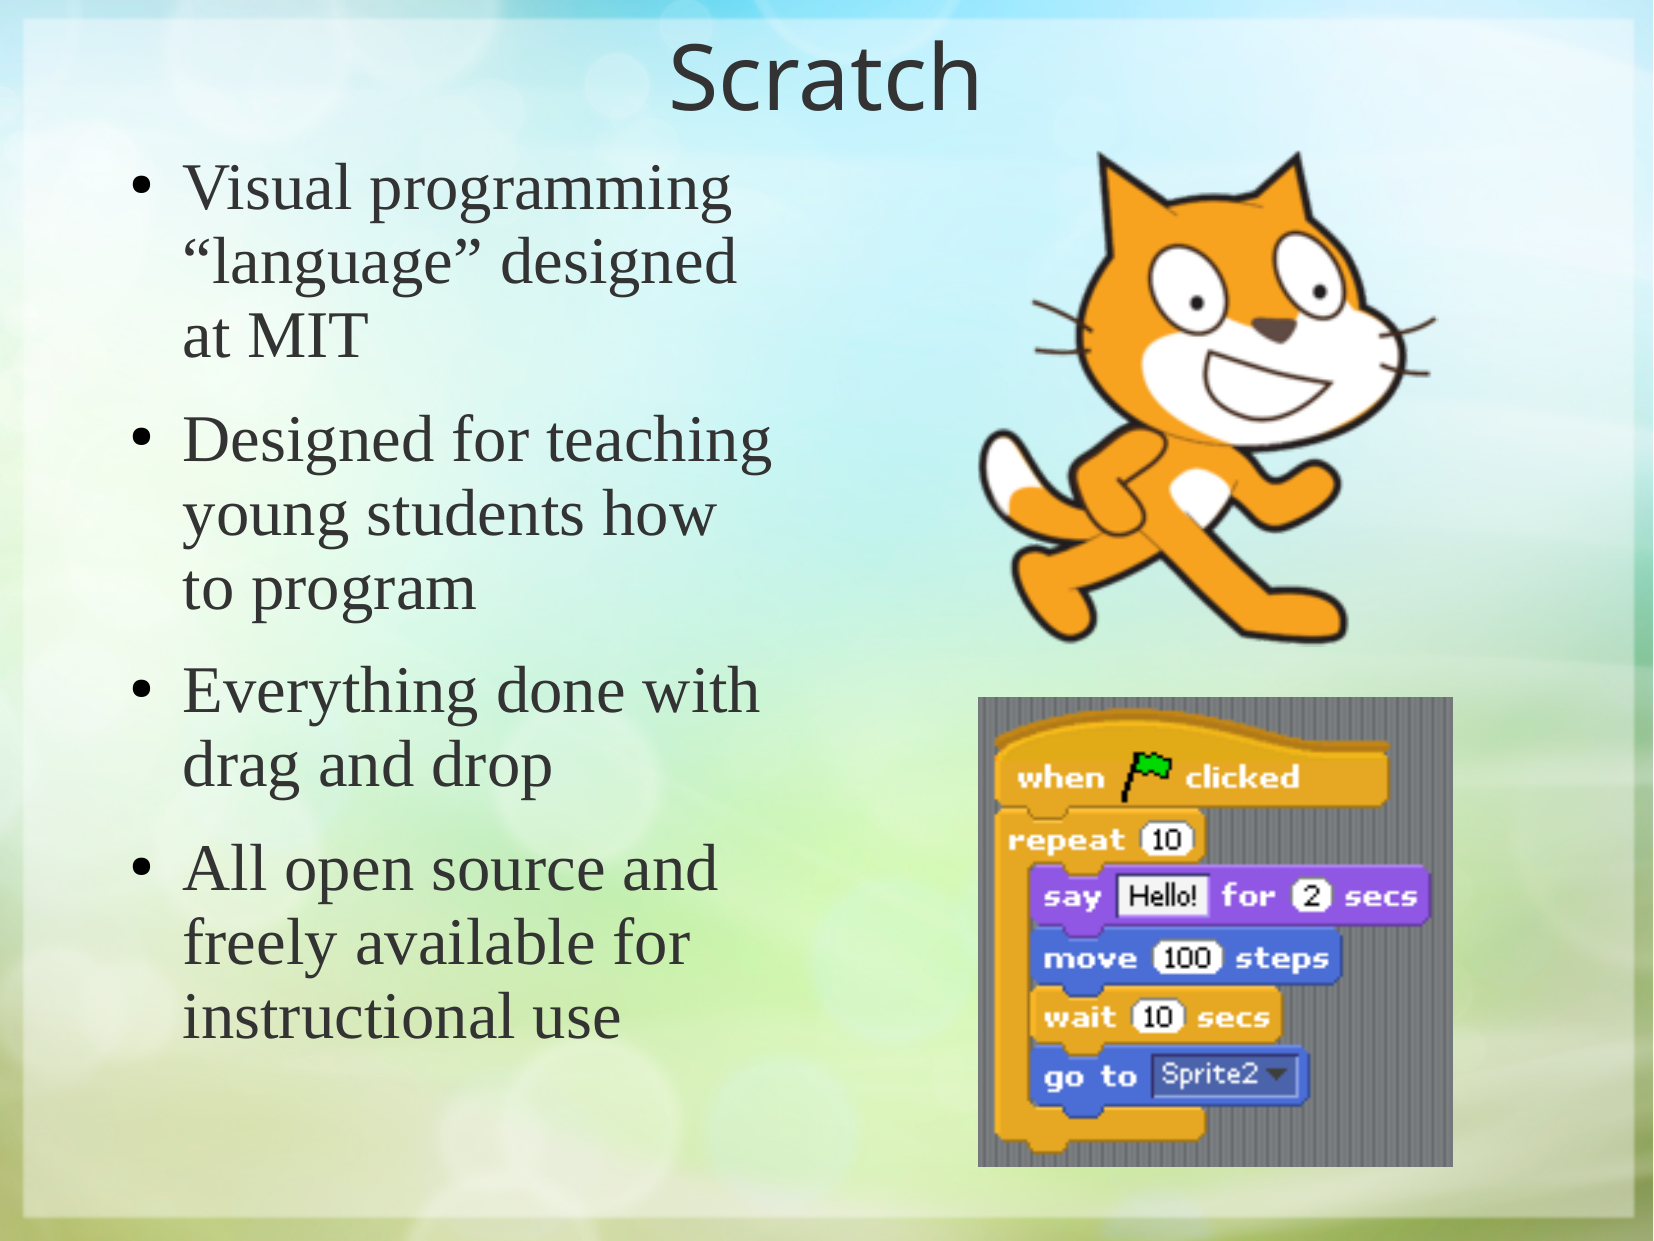

# Scratch
Visual programming “language” designed at MIT
Designed for teaching young students how to program
Everything done with drag and drop
All open source and freely available for instructional use